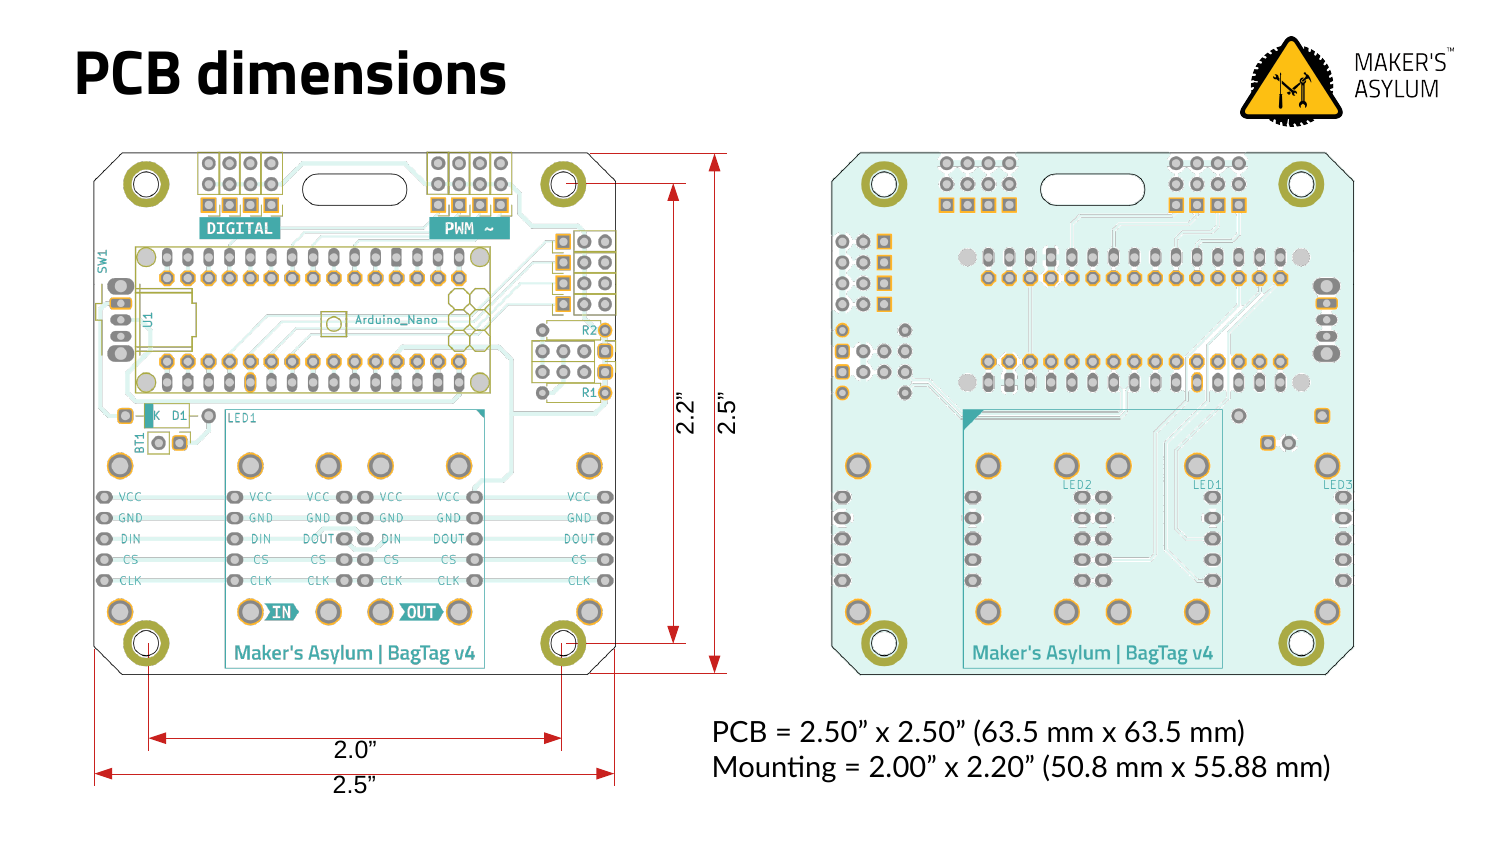

PCB dimensions
PCB = 2.50” x 2.50” (63.5 mm x 63.5 mm)
Mounting = 2.00” x 2.20” (50.8 mm x 55.88 mm)